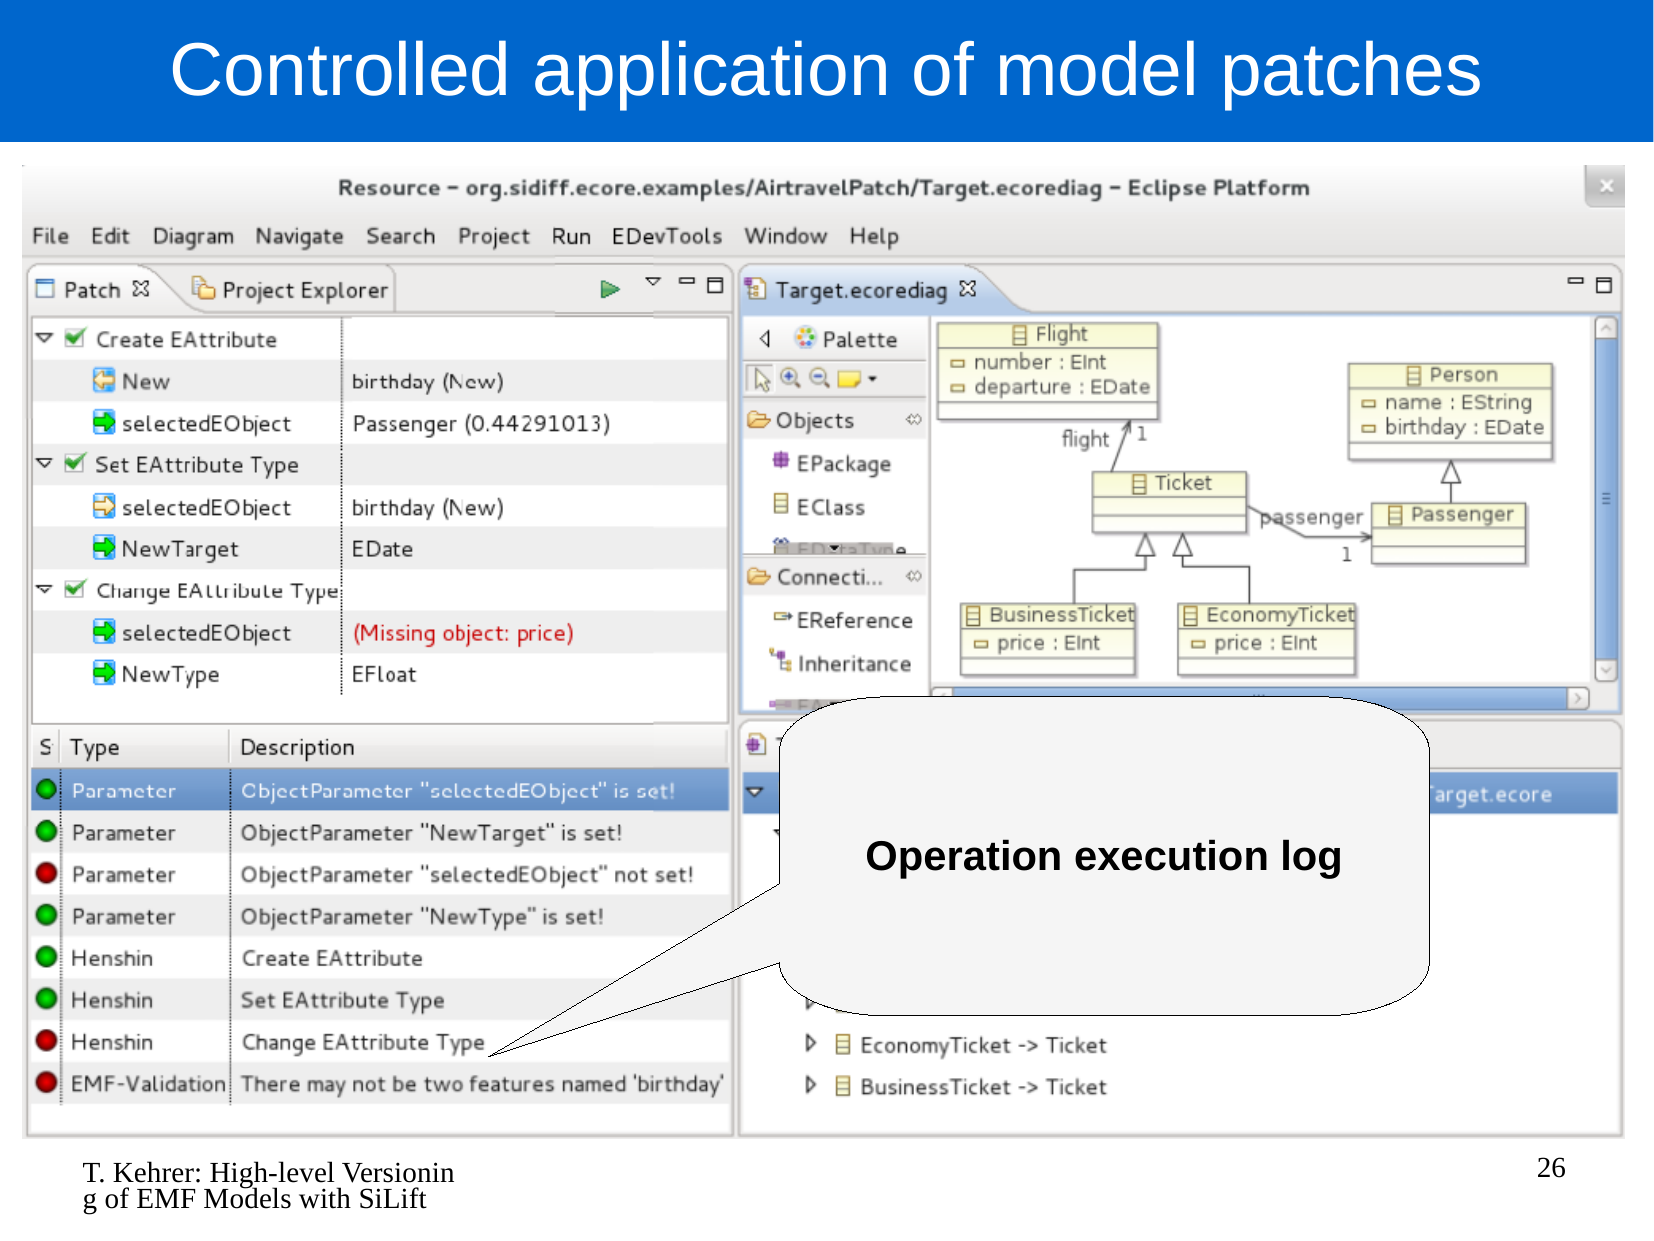

# Controlled application of model patches
Operation execution log
26
T. Kehrer: High-level Versioning of EMF Models with SiLift